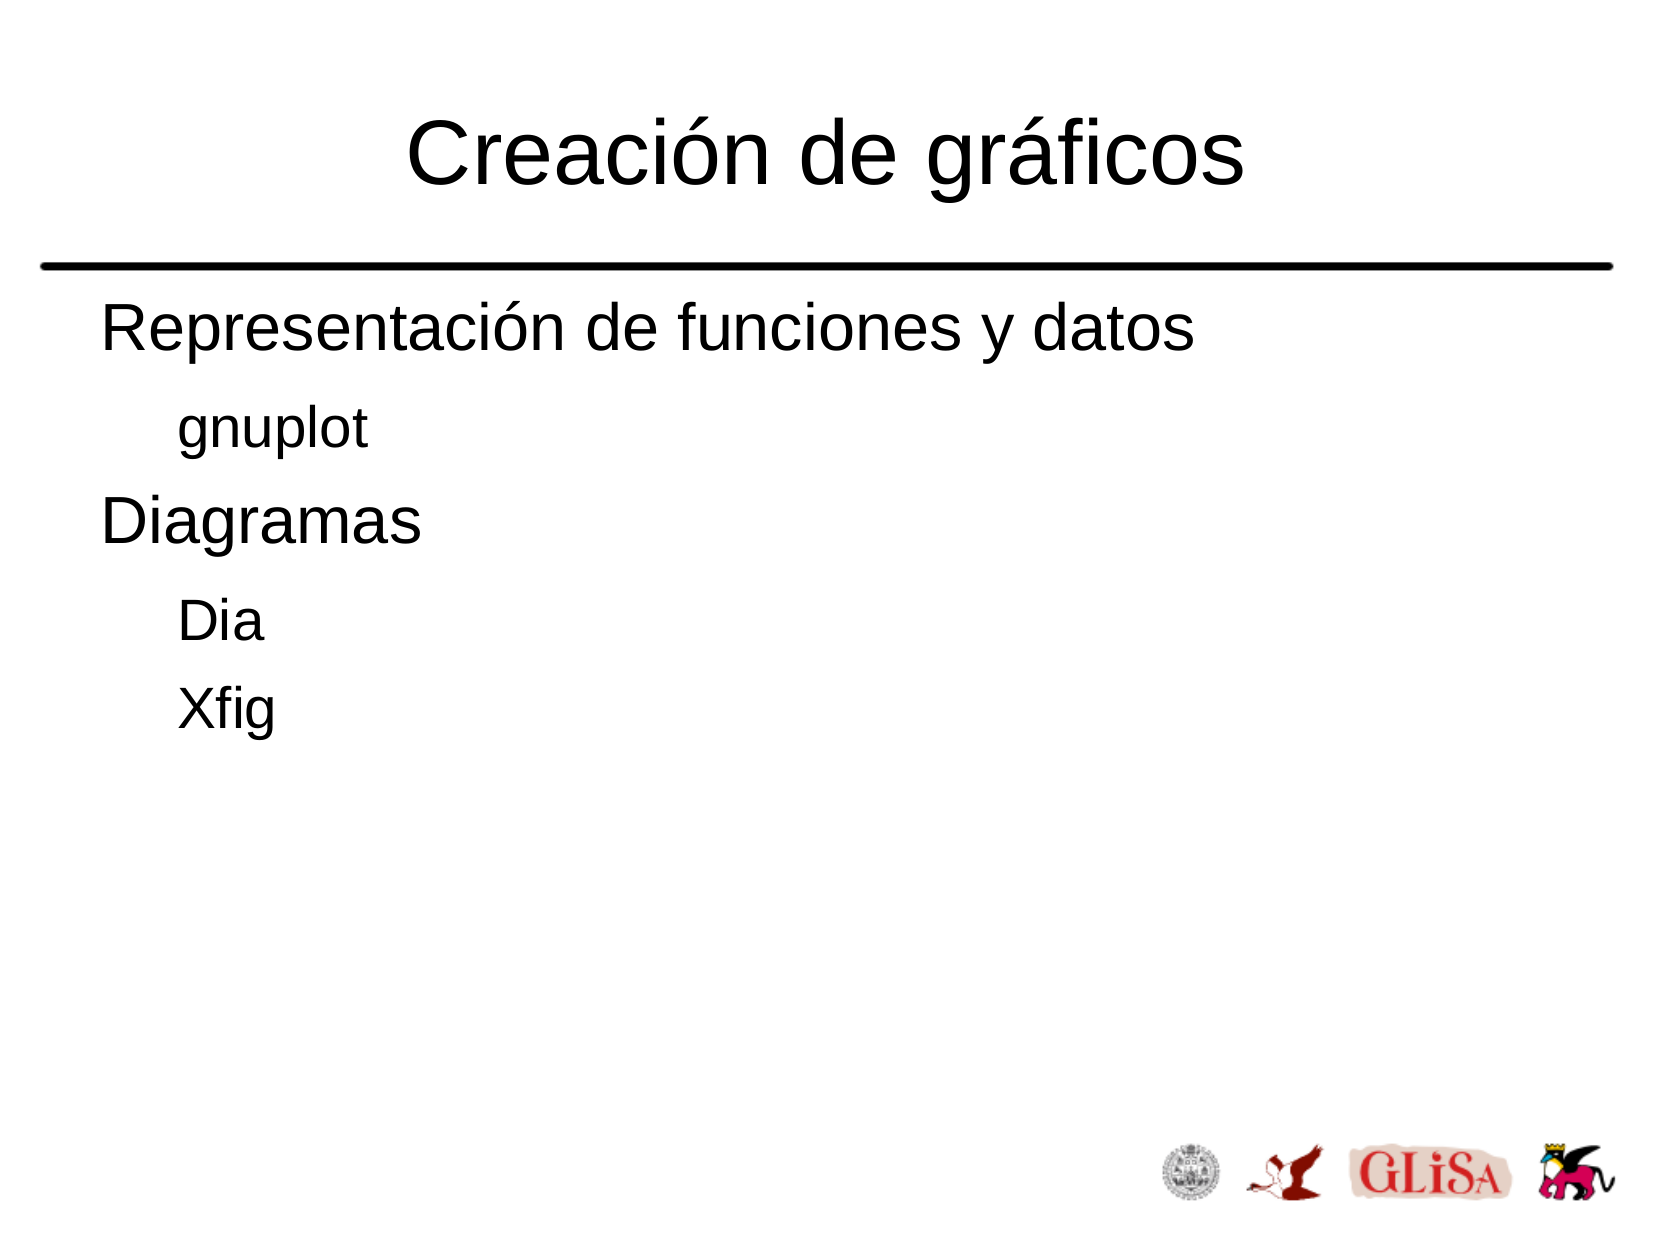

# Creación de gráficos
Representación de funciones y datos
gnuplot
Diagramas
Dia
Xfig